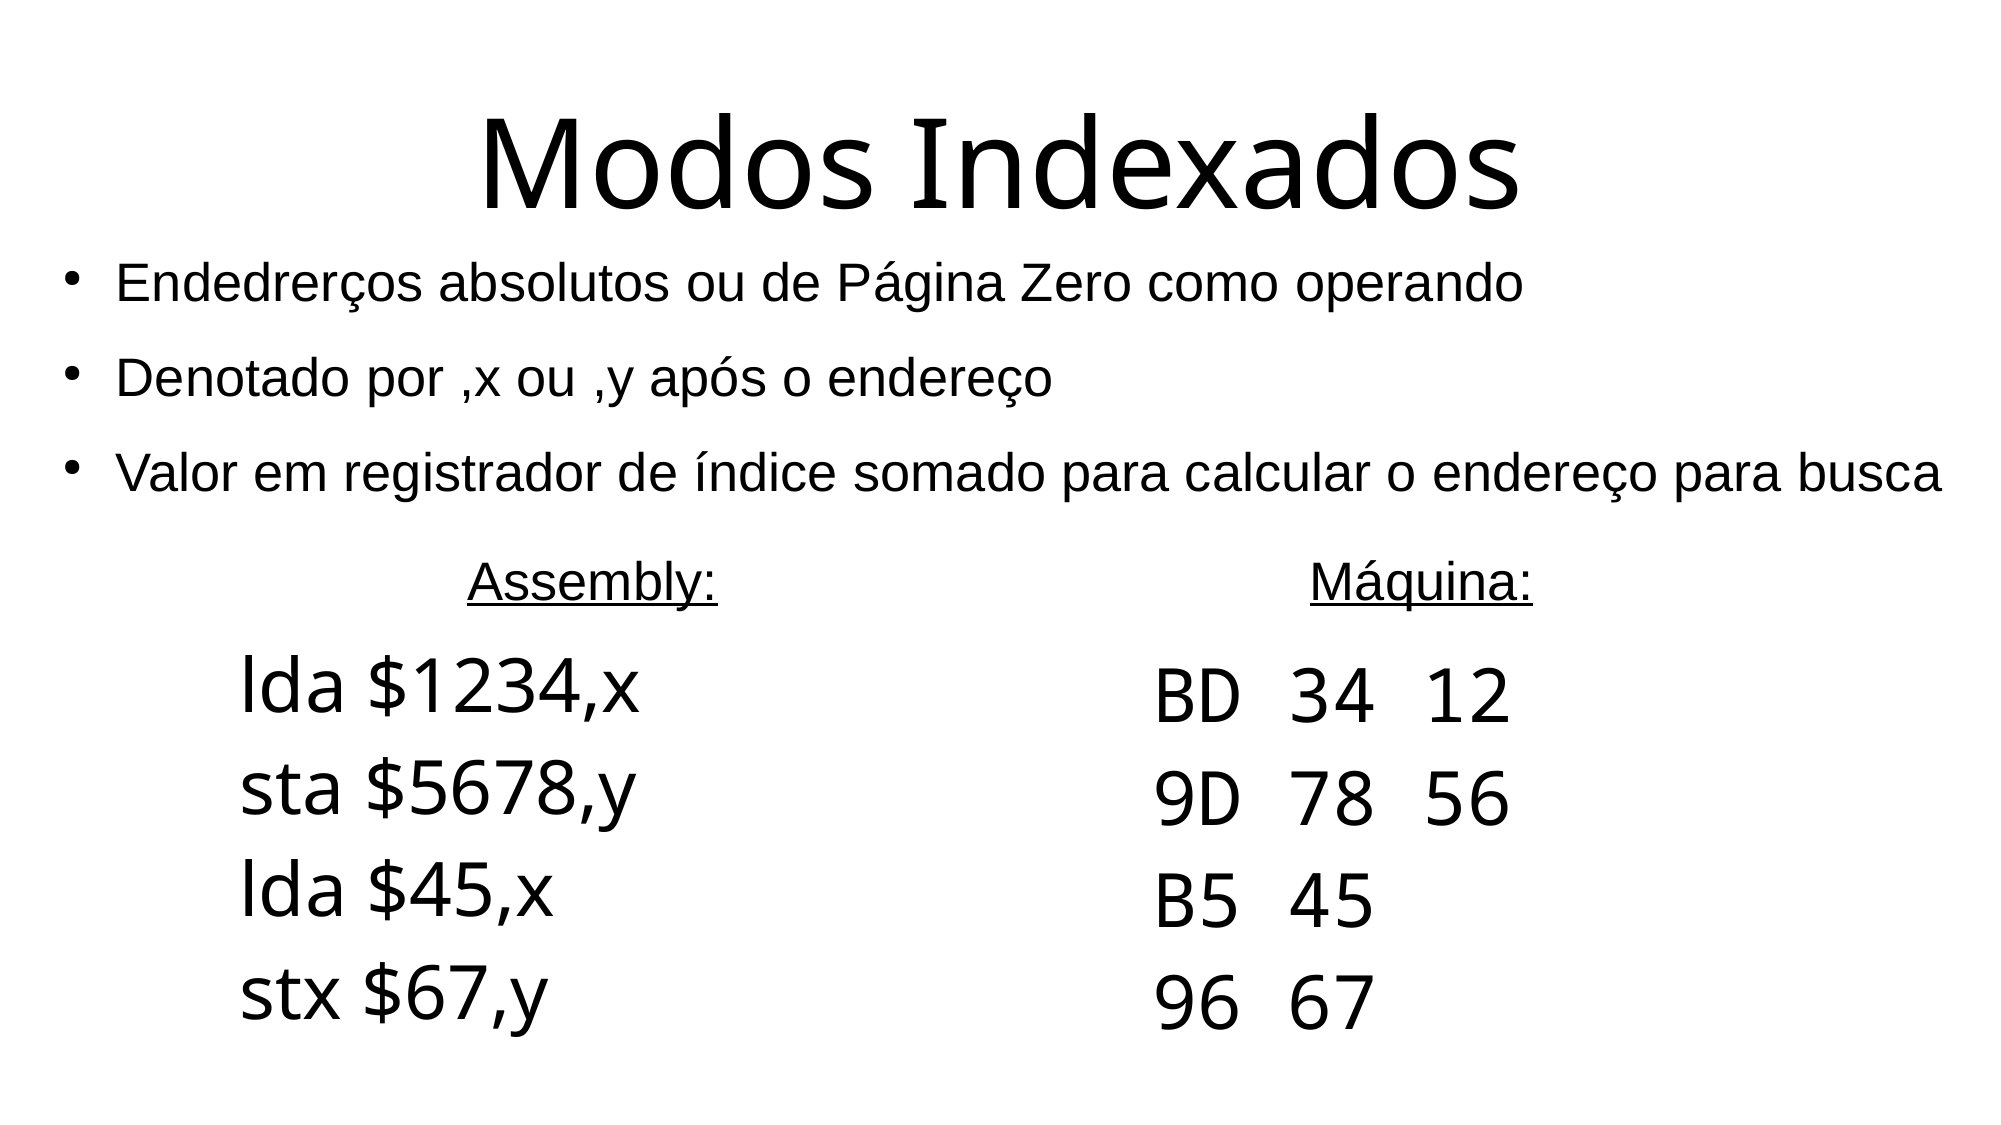

Modos Indexados
# Endedrerços absolutos ou de Página Zero como operando
Denotado por ,x ou ,y após o endereço
Valor em registrador de índice somado para calcular o endereço para busca
Assembly:
Máquina:
lda $1234,x
sta $5678,y
lda $45,x
stx $67,y
BD 34 12
9D 78 56
B5 45
96 67